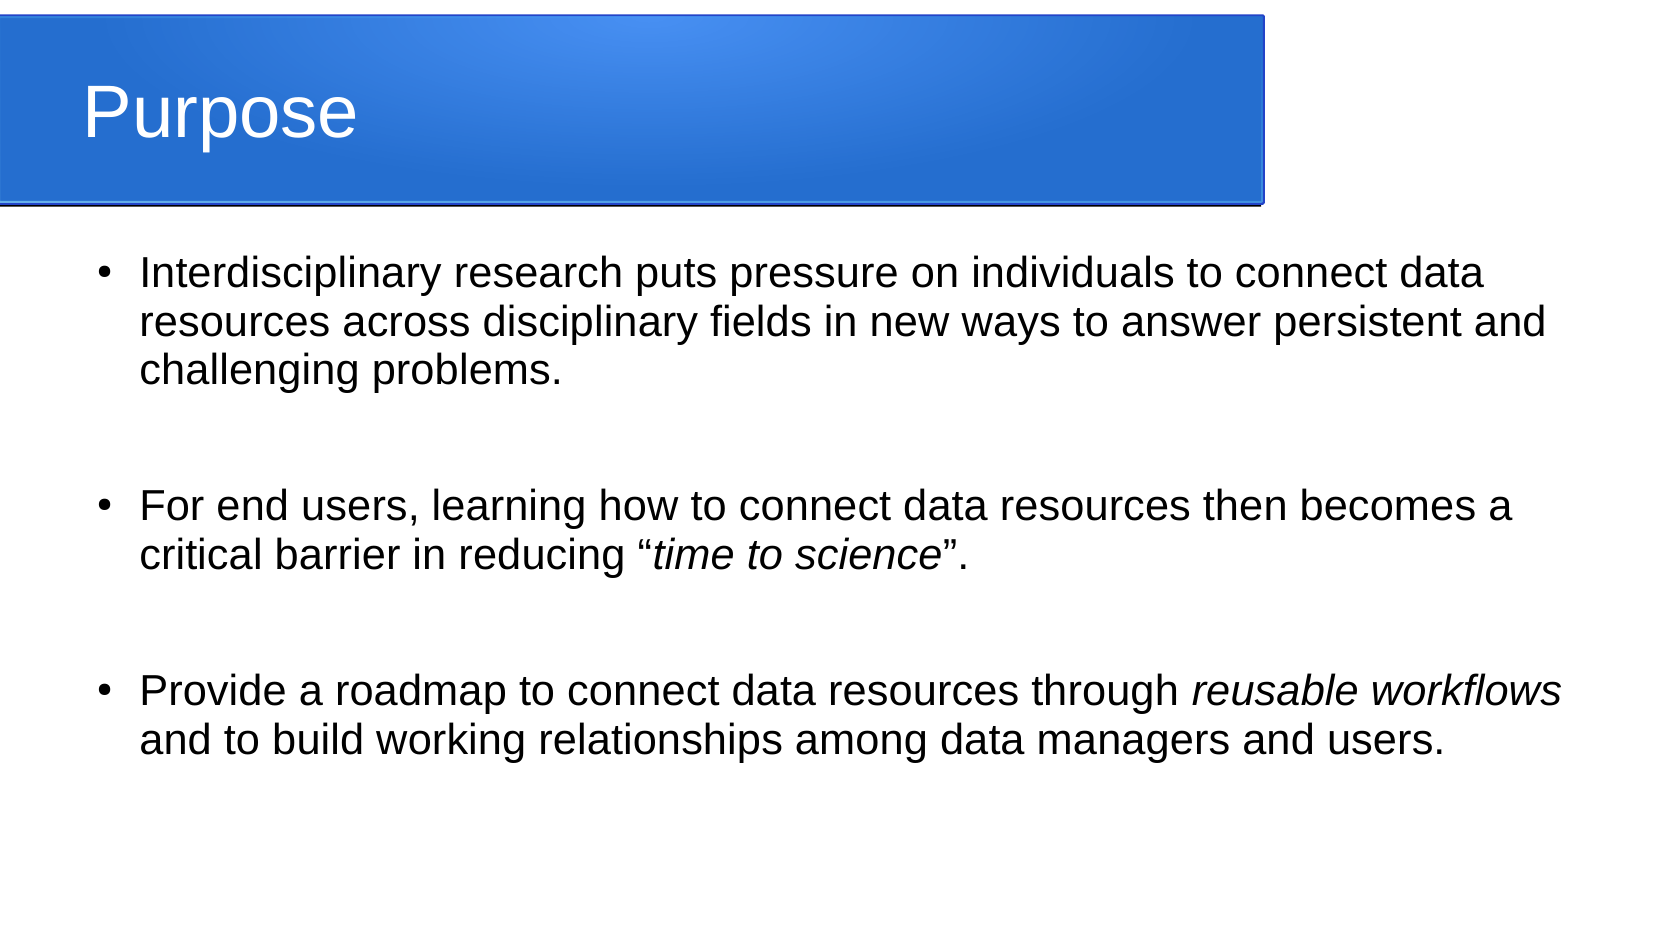

# Purpose
Interdisciplinary research puts pressure on individuals to connect data resources across disciplinary fields in new ways to answer persistent and challenging problems.
For end users, learning how to connect data resources then becomes a critical barrier in reducing “time to science”.
Provide a roadmap to connect data resources through reusable workflows and to build working relationships among data managers and users.